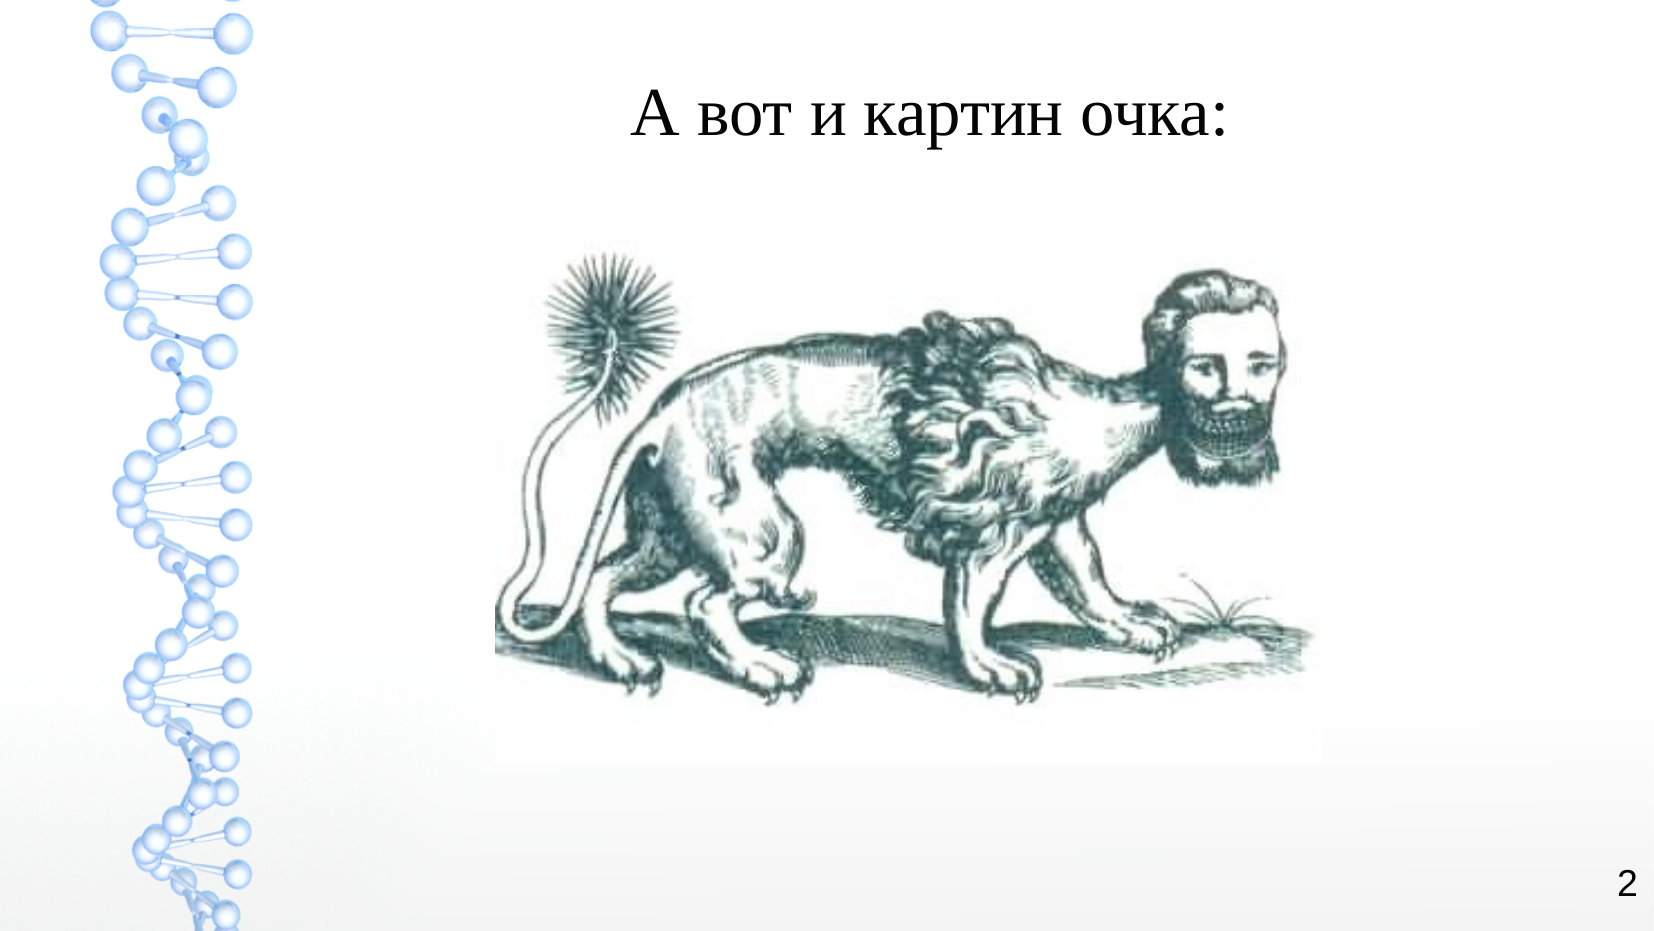

# А вот и картин очка:
2